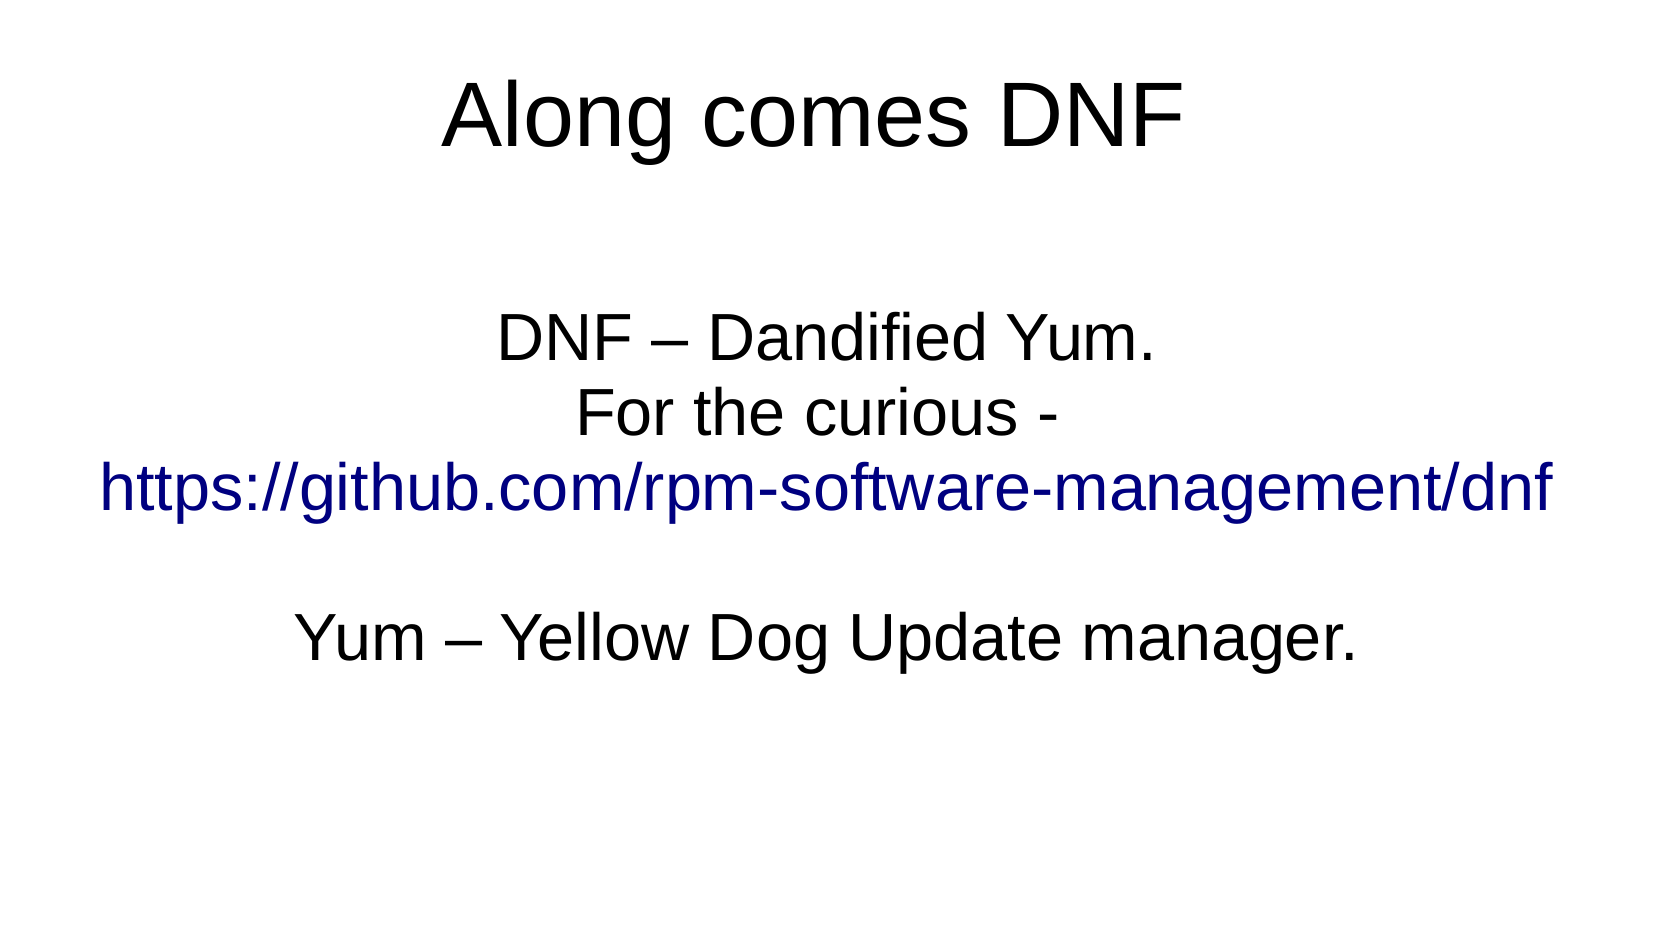

# Along comes DNF
DNF – Dandified Yum.
For the curious - https://github.com/rpm-software-management/dnf
Yum – Yellow Dog Update manager.